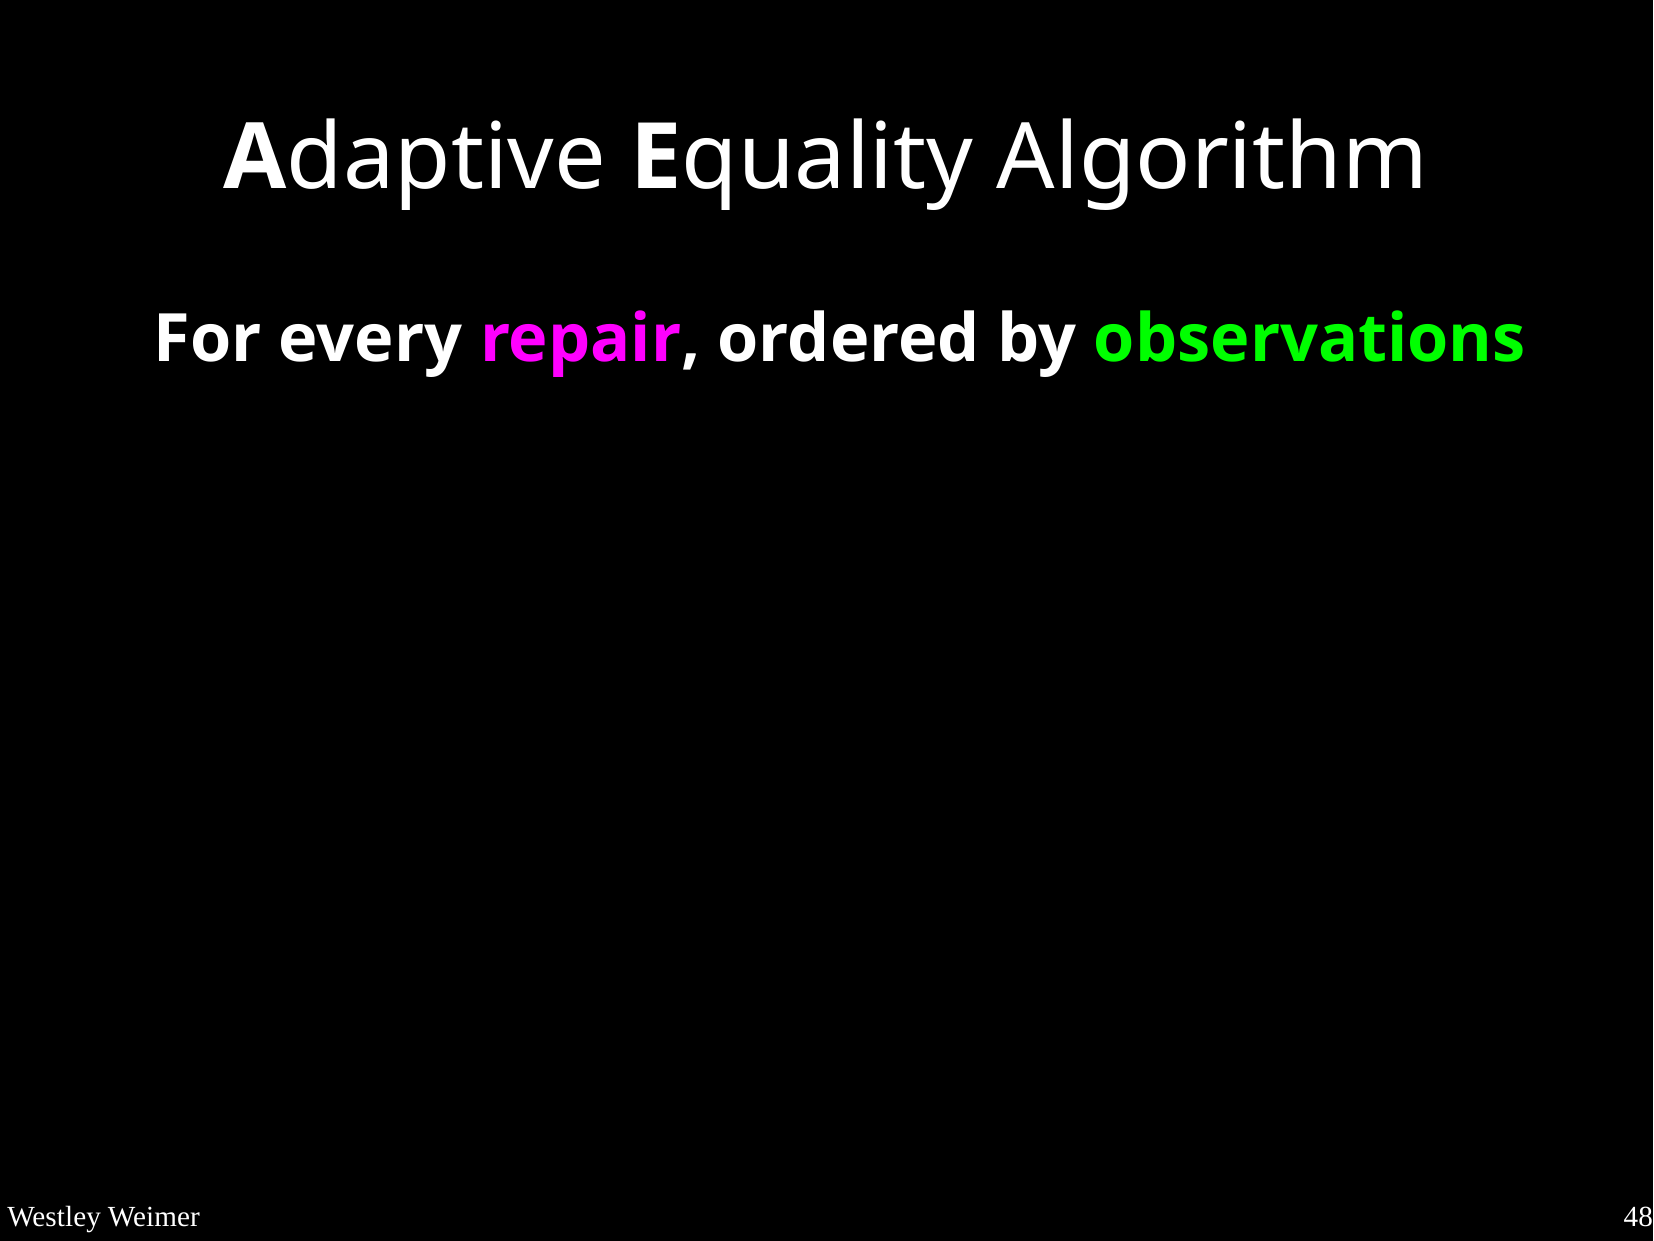

# Adaptive Equality Algorithm
For every repair, ordered by observations
48